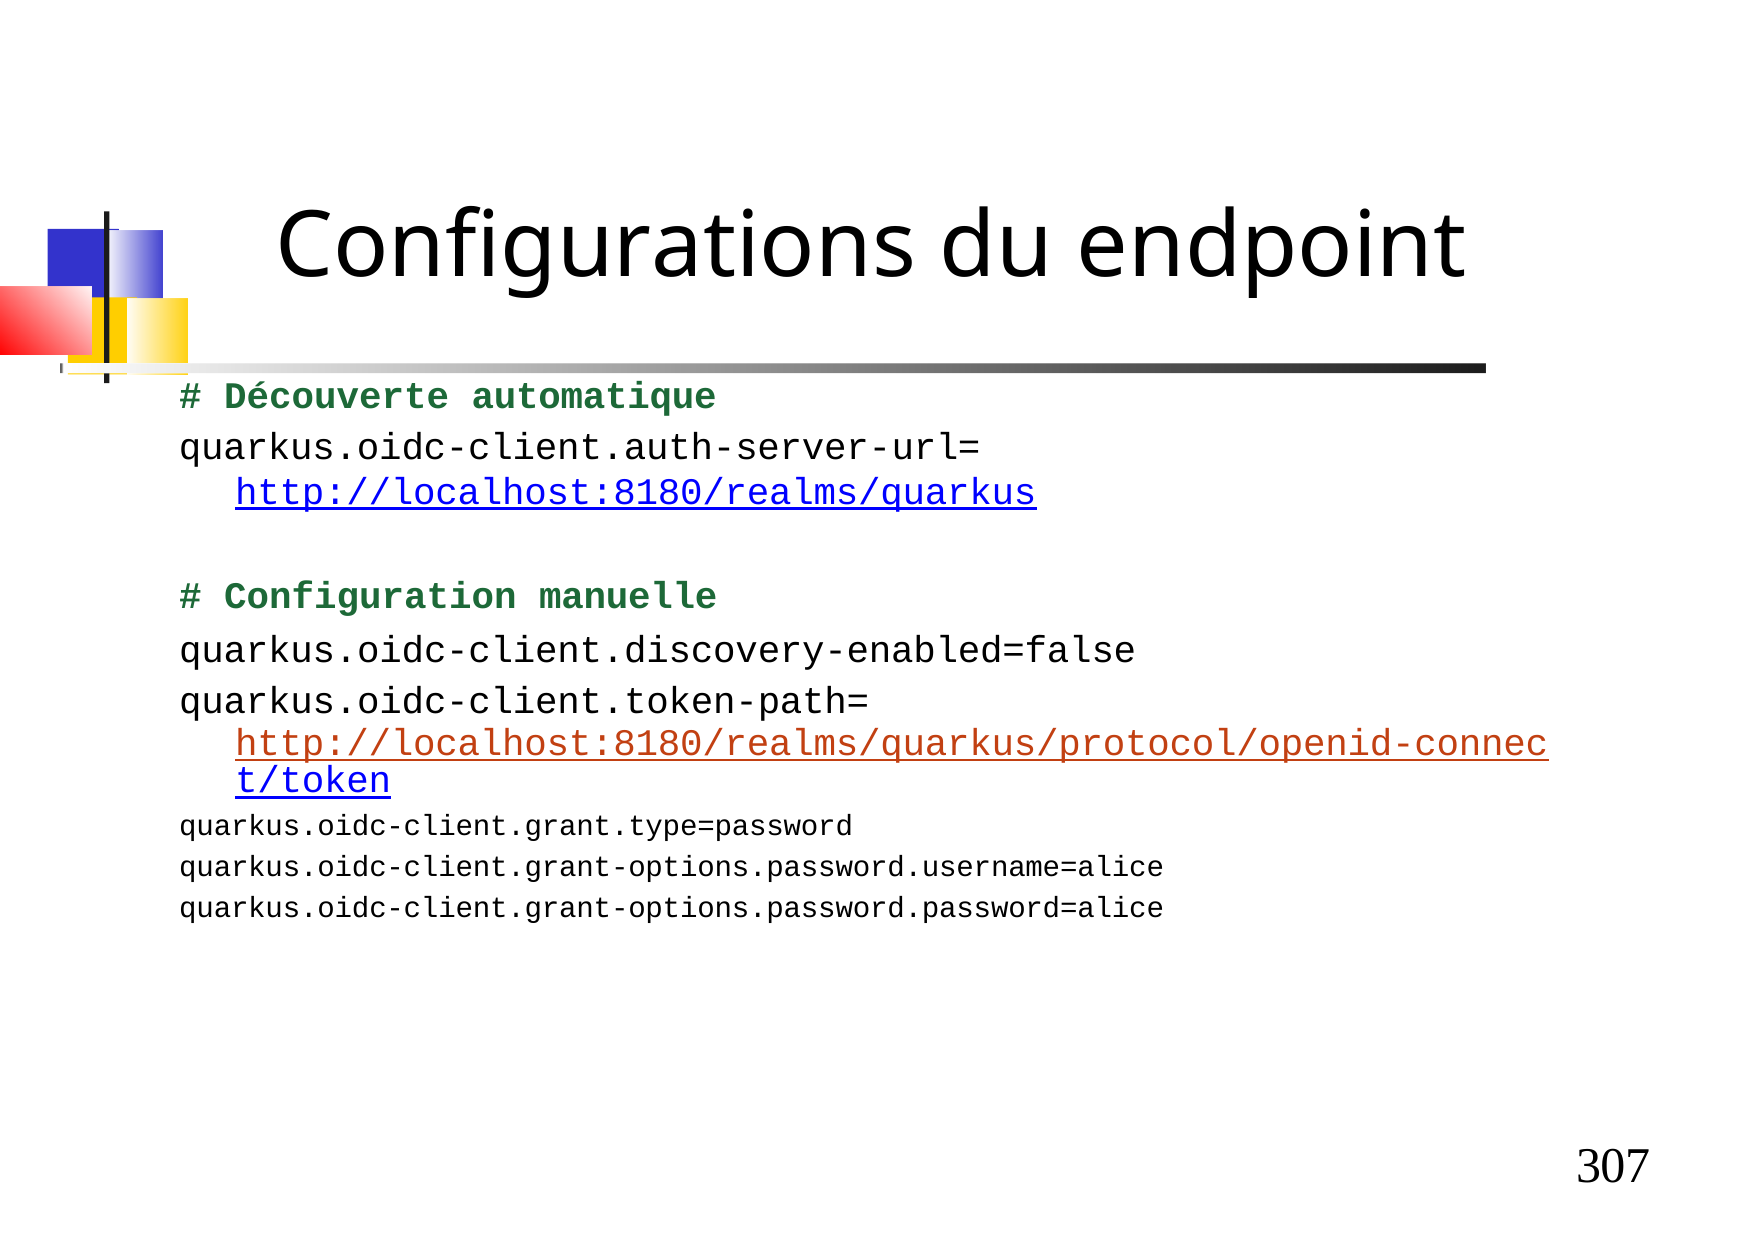

# Configurations du endpoint
# Découverte automatique
quarkus.oidc-client.auth-server-url= http://localhost:8180/realms/quarkus
# Configuration manuelle
quarkus.oidc-client.discovery-enabled=false quarkus.oidc-client.token-path=
http://localhost:8180/realms/quarkus/protocol/openid-connec t/token
quarkus.oidc-client.grant.type=password
quarkus.oidc-client.grant-options.password.username=alice quarkus.oidc-client.grant-options.password.password=alice
307